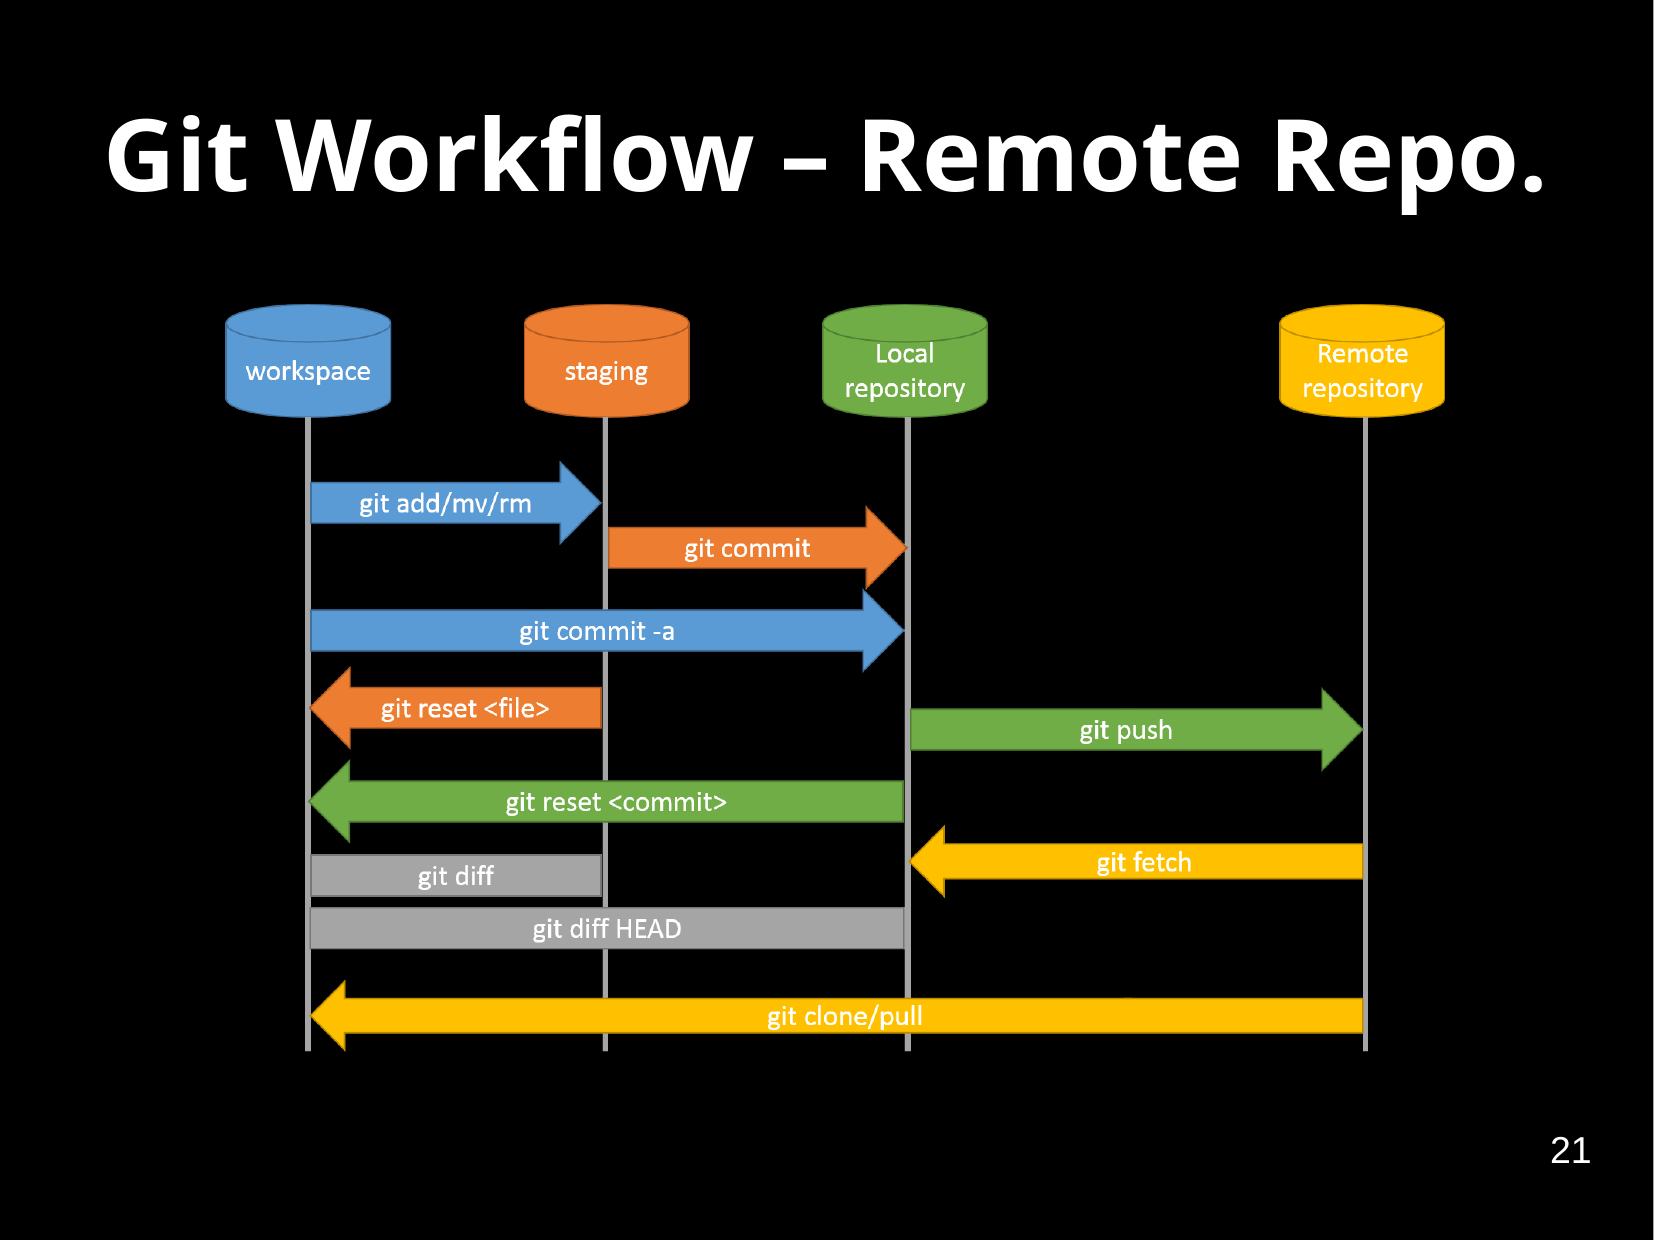

# Git Workflow – Remote Repo.
21